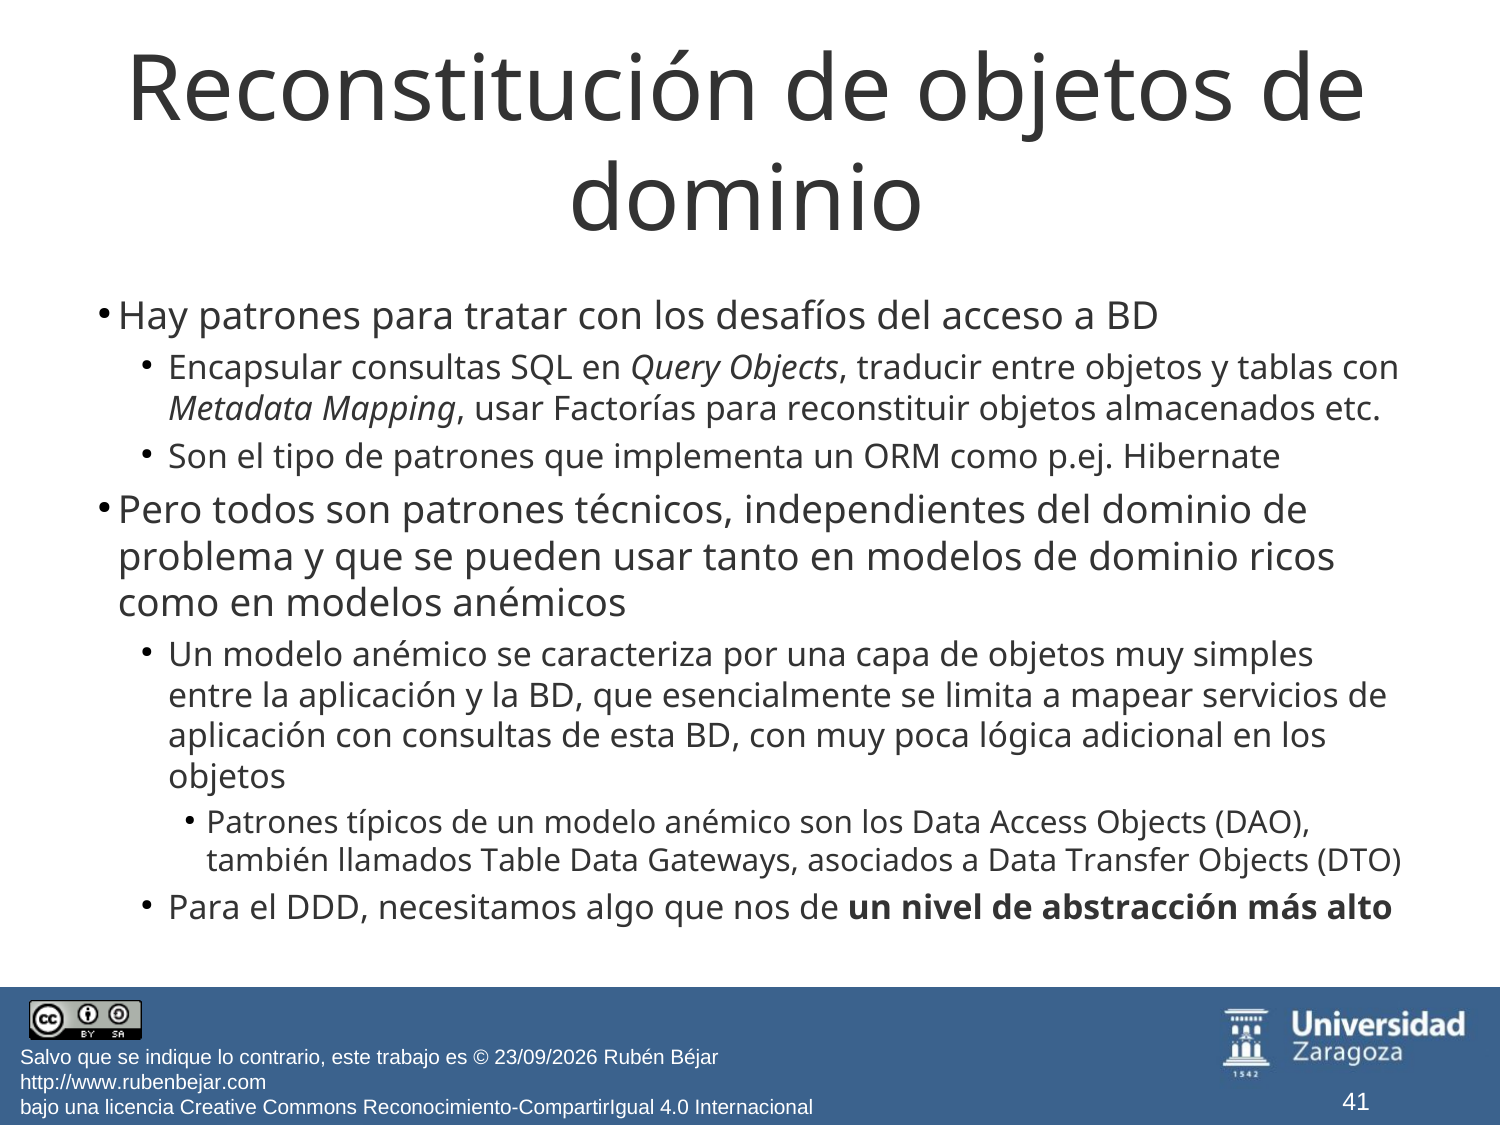

# Reconstitución de objetos de dominio
Hay patrones para tratar con los desafíos del acceso a BD
Encapsular consultas SQL en Query Objects, traducir entre objetos y tablas con Metadata Mapping, usar Factorías para reconstituir objetos almacenados etc.
Son el tipo de patrones que implementa un ORM como p.ej. Hibernate
Pero todos son patrones técnicos, independientes del dominio de problema y que se pueden usar tanto en modelos de dominio ricos como en modelos anémicos
Un modelo anémico se caracteriza por una capa de objetos muy simples entre la aplicación y la BD, que esencialmente se limita a mapear servicios de aplicación con consultas de esta BD, con muy poca lógica adicional en los objetos
Patrones típicos de un modelo anémico son los Data Access Objects (DAO), también llamados Table Data Gateways, asociados a Data Transfer Objects (DTO)
Para el DDD, necesitamos algo que nos de un nivel de abstracción más alto